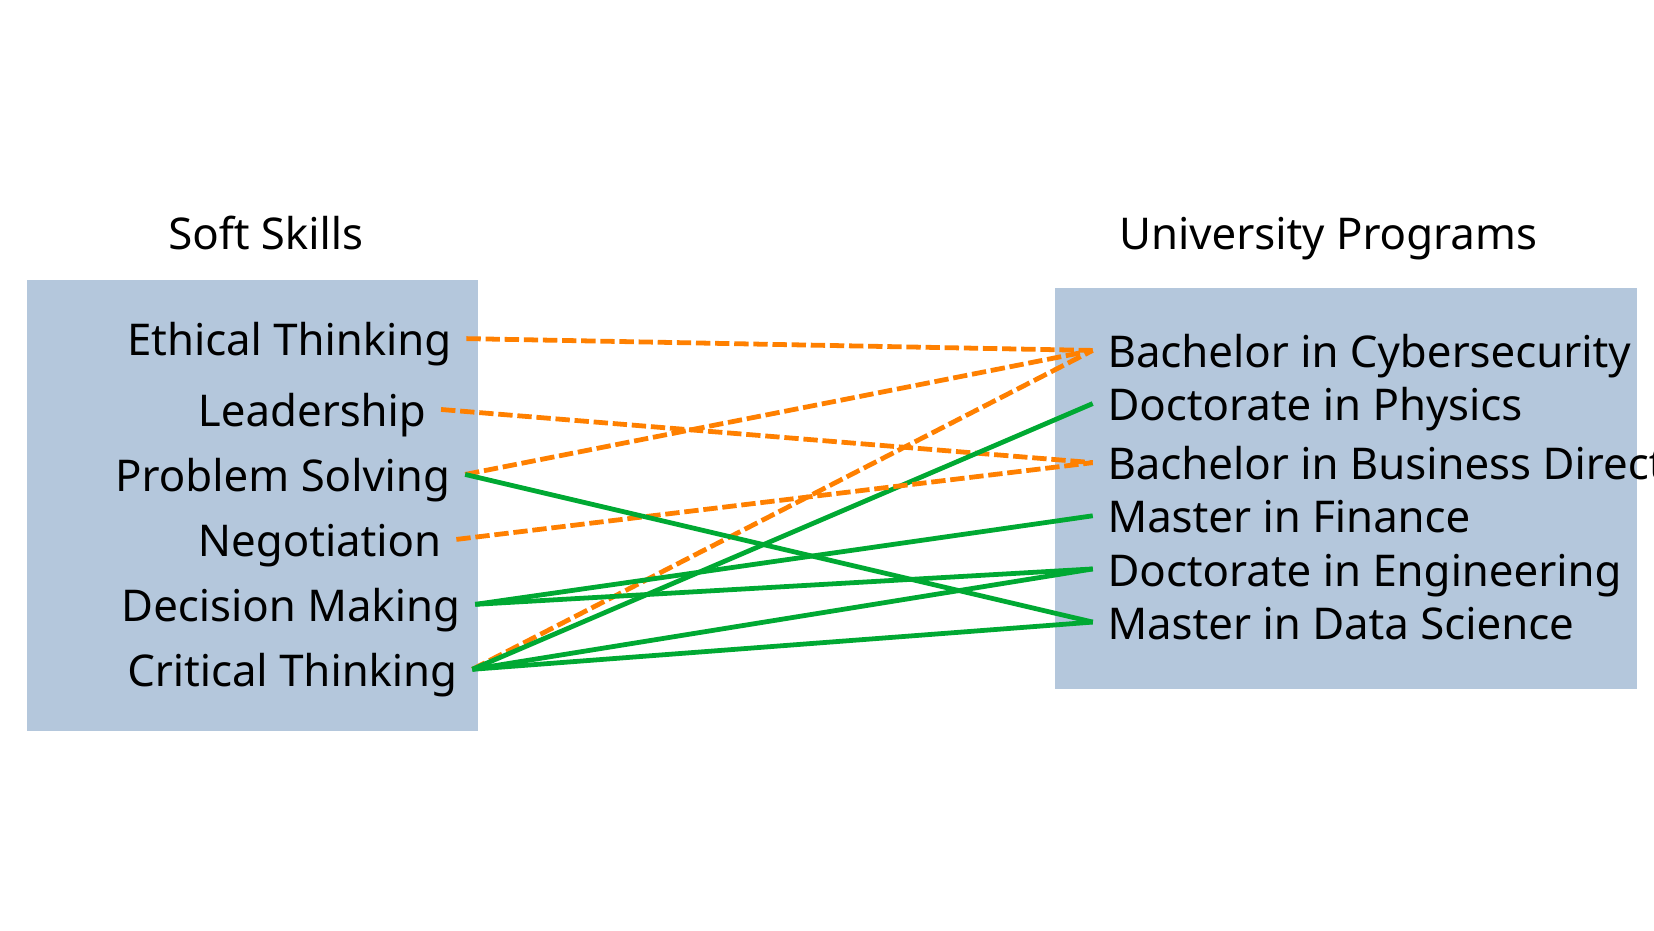

Soft Skills
University Programs
Ethical Thinking
Bachelor in Cybersecurity
Doctorate in Physics
Leadership
Bachelor in Business Direction
Problem Solving
Master in Finance
Negotiation
Doctorate in Engineering
Decision Making
Master in Data Science
Critical Thinking